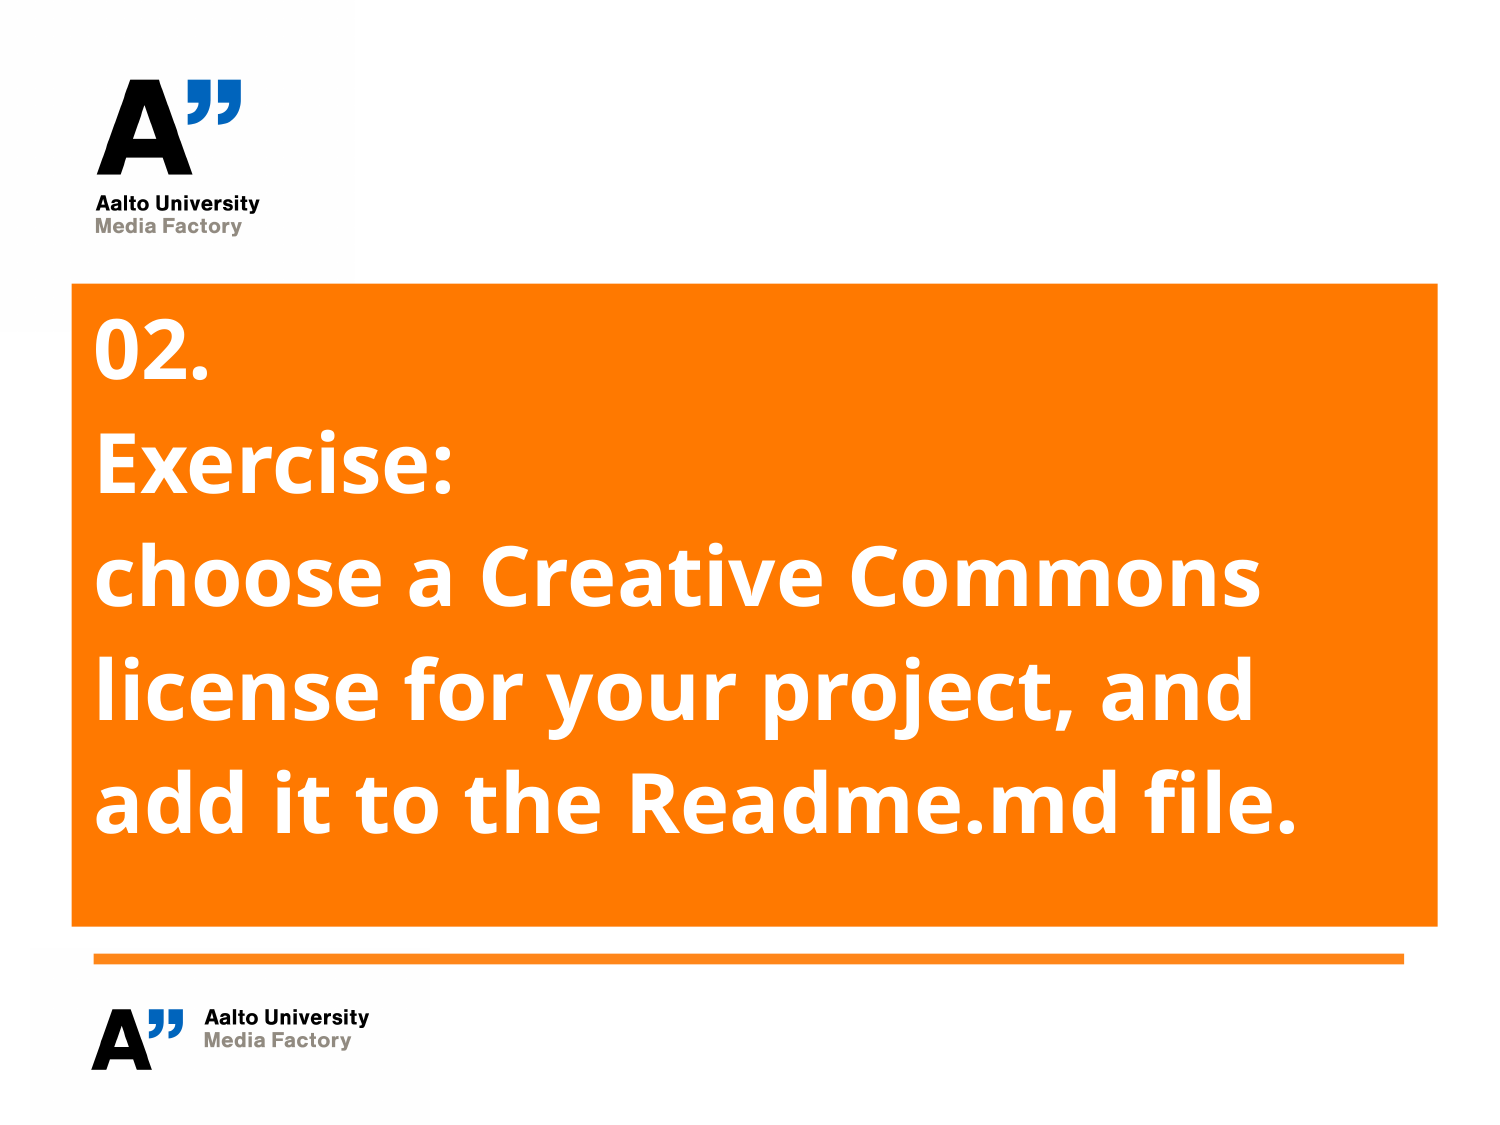

#
02.
Exercise:
choose a Creative Commons license for your project, and add it to the Readme.md file.